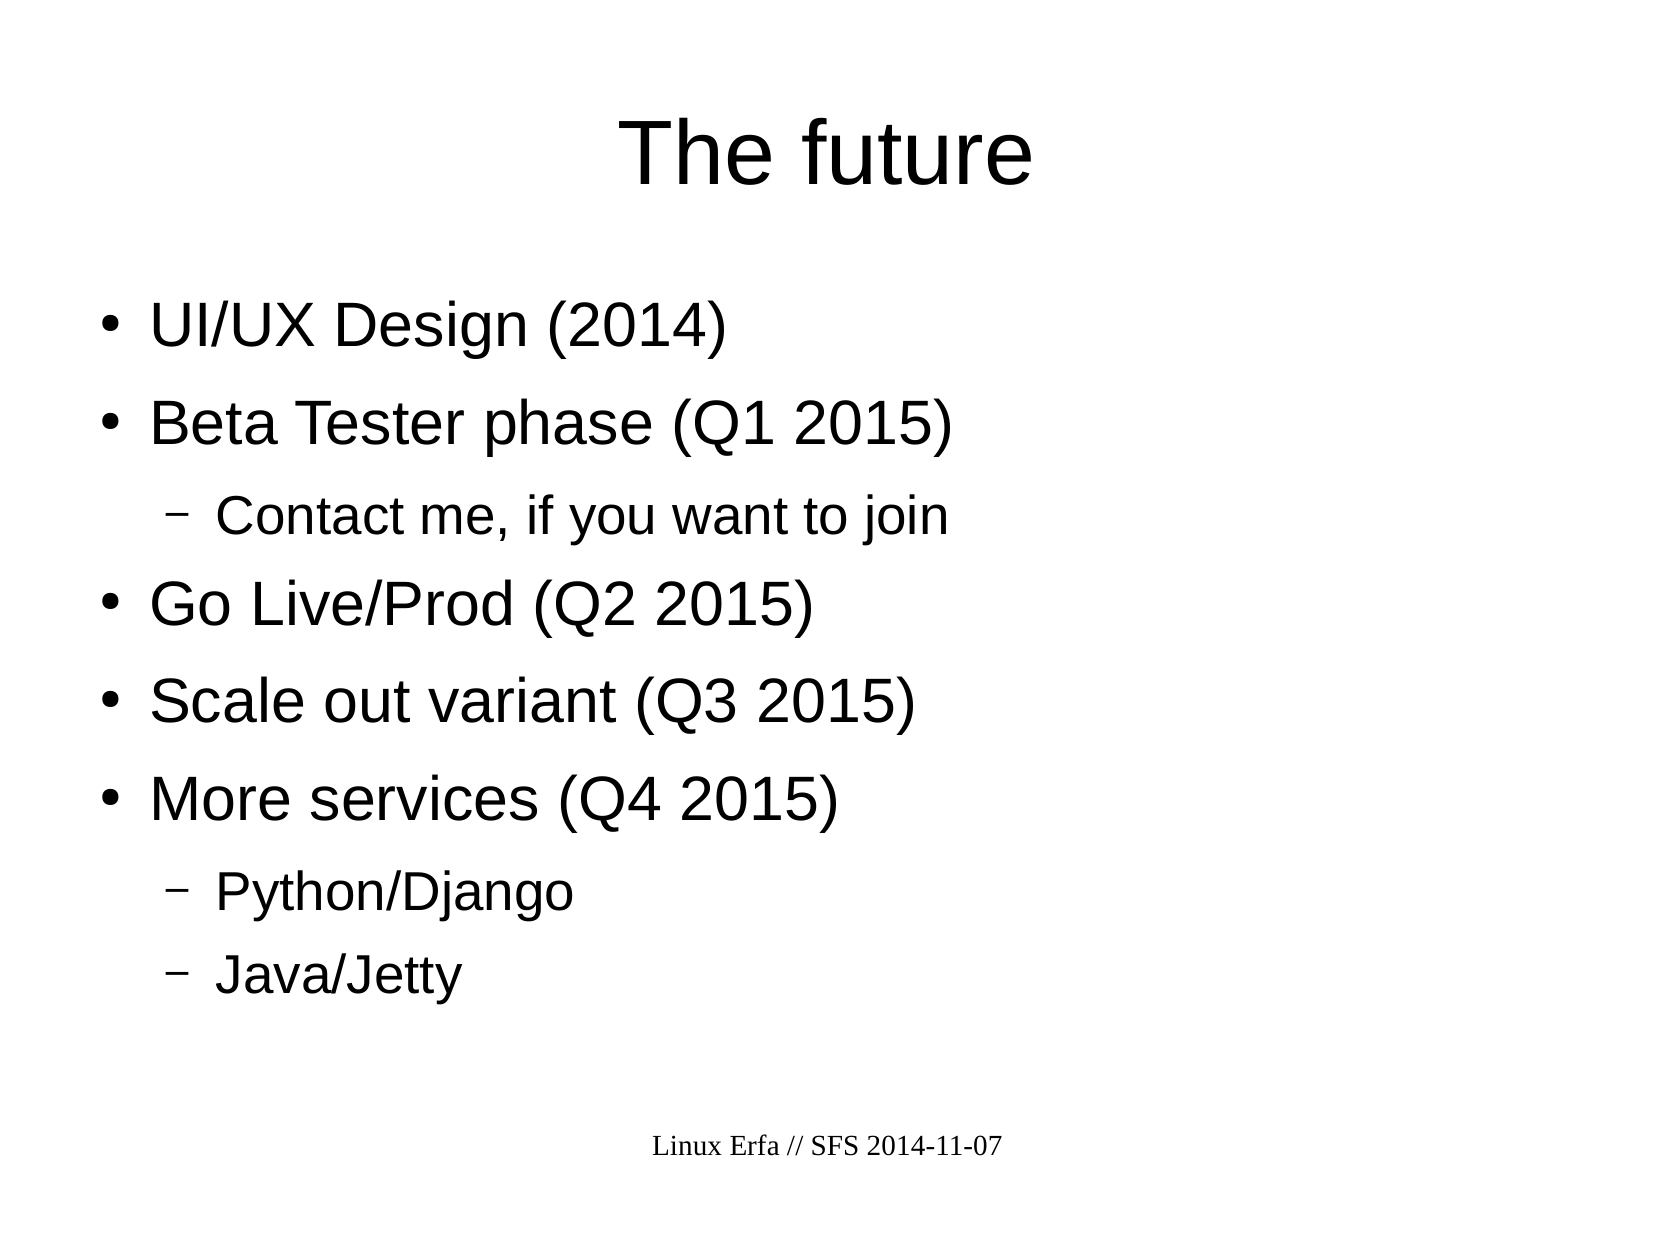

# The future
UI/UX Design (2014)
Beta Tester phase (Q1 2015)
Contact me, if you want to join
Go Live/Prod (Q2 2015)
Scale out variant (Q3 2015)
More services (Q4 2015)
Python/Django
Java/Jetty
Linux Erfa // SFS 2014-11-07